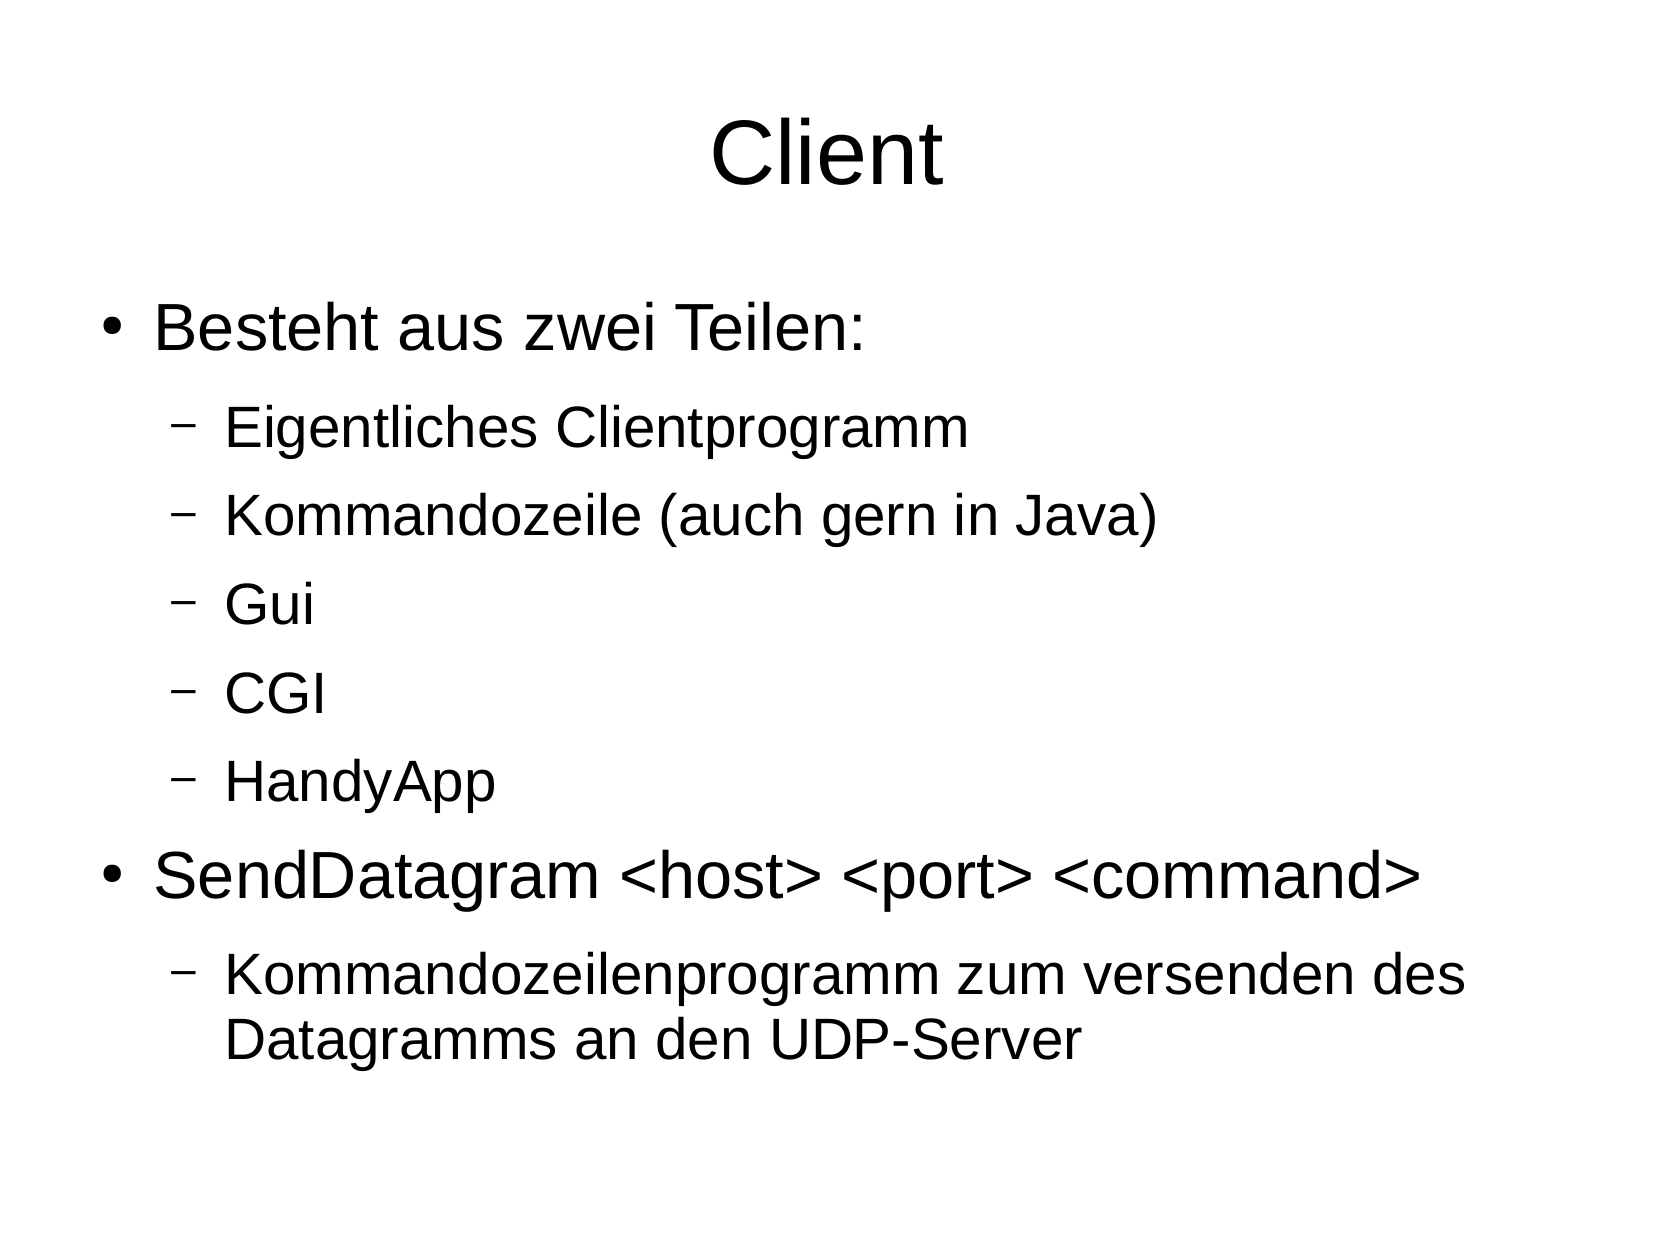

# Client
Besteht aus zwei Teilen:
Eigentliches Clientprogramm
Kommandozeile (auch gern in Java)
Gui
CGI
HandyApp
SendDatagram <host> <port> <command>
Kommandozeilenprogramm zum versenden des Datagramms an den UDP-Server